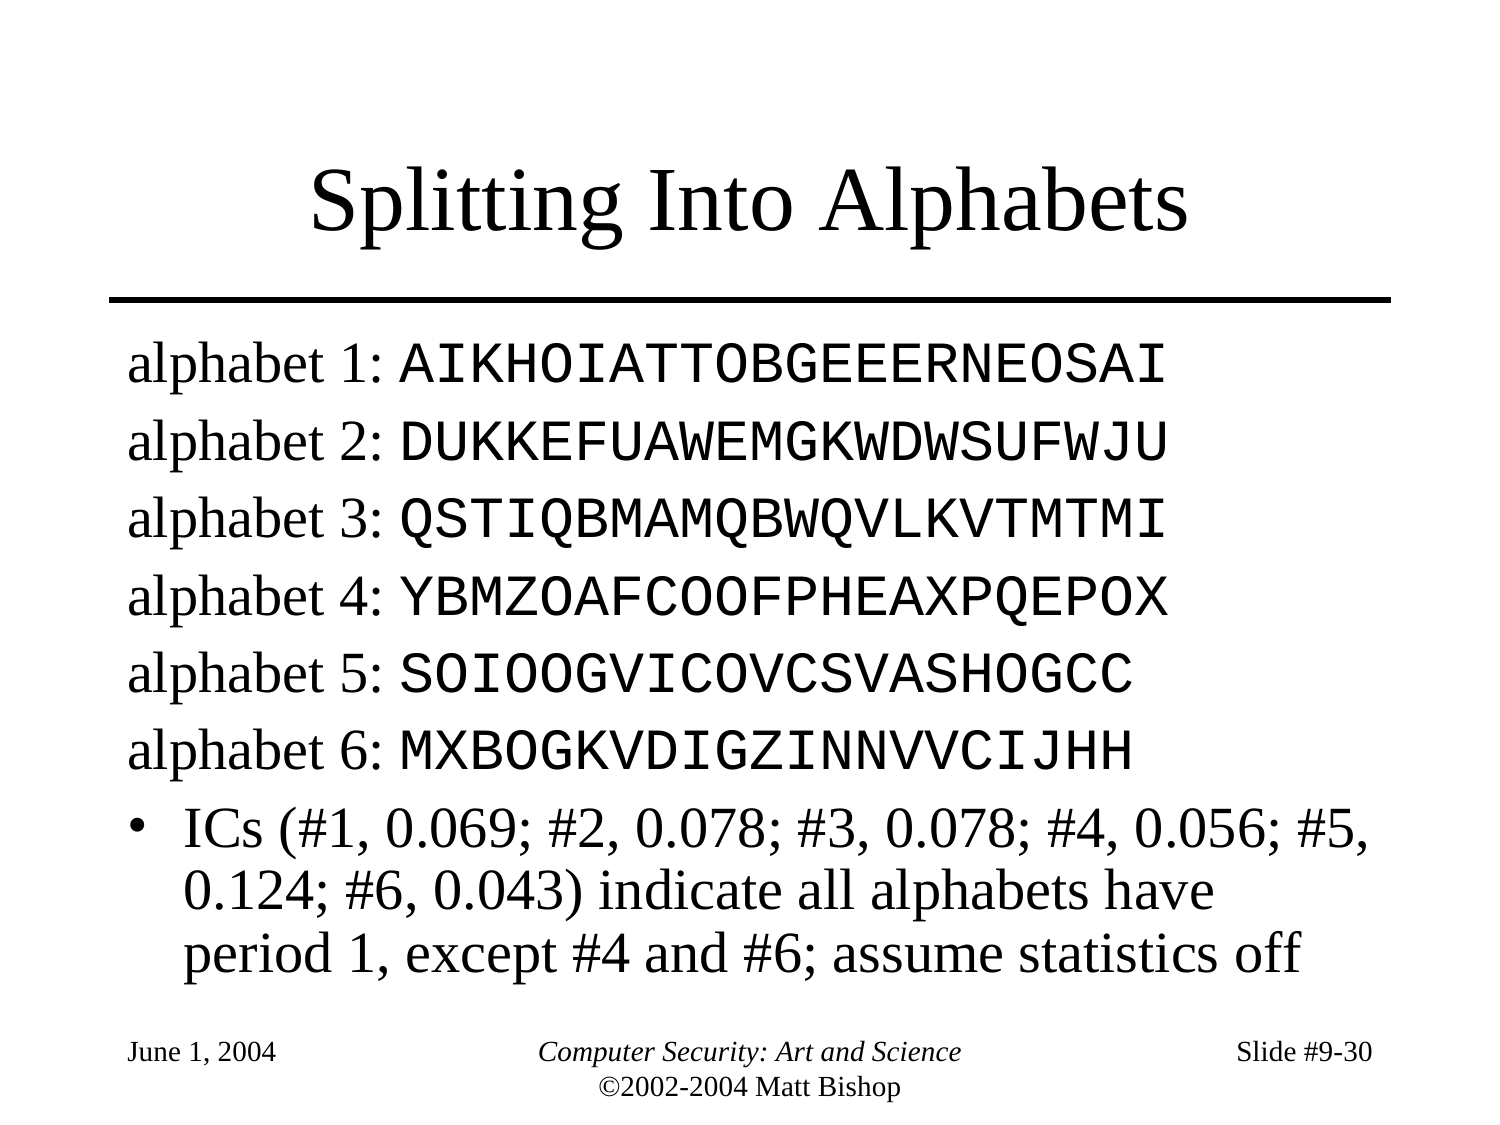

# Splitting Into Alphabets
alphabet 1: AIKHOIATTOBGEEERNEOSAI
alphabet 2: DUKKEFUAWEMGKWDWSUFWJU
alphabet 3: QSTIQBMAMQBWQVLKVTMTMI
alphabet 4: YBMZOAFCOOFPHEAXPQEPOX
alphabet 5: SOIOOGVICOVCSVASHOGCC
alphabet 6: MXBOGKVDIGZINNVVCIJHH
ICs (#1, 0.069; #2, 0.078; #3, 0.078; #4, 0.056; #5, 0.124; #6, 0.043) indicate all alphabets have period 1, except #4 and #6; assume statistics off
June 1, 2004
Computer Security: Art and Science
30